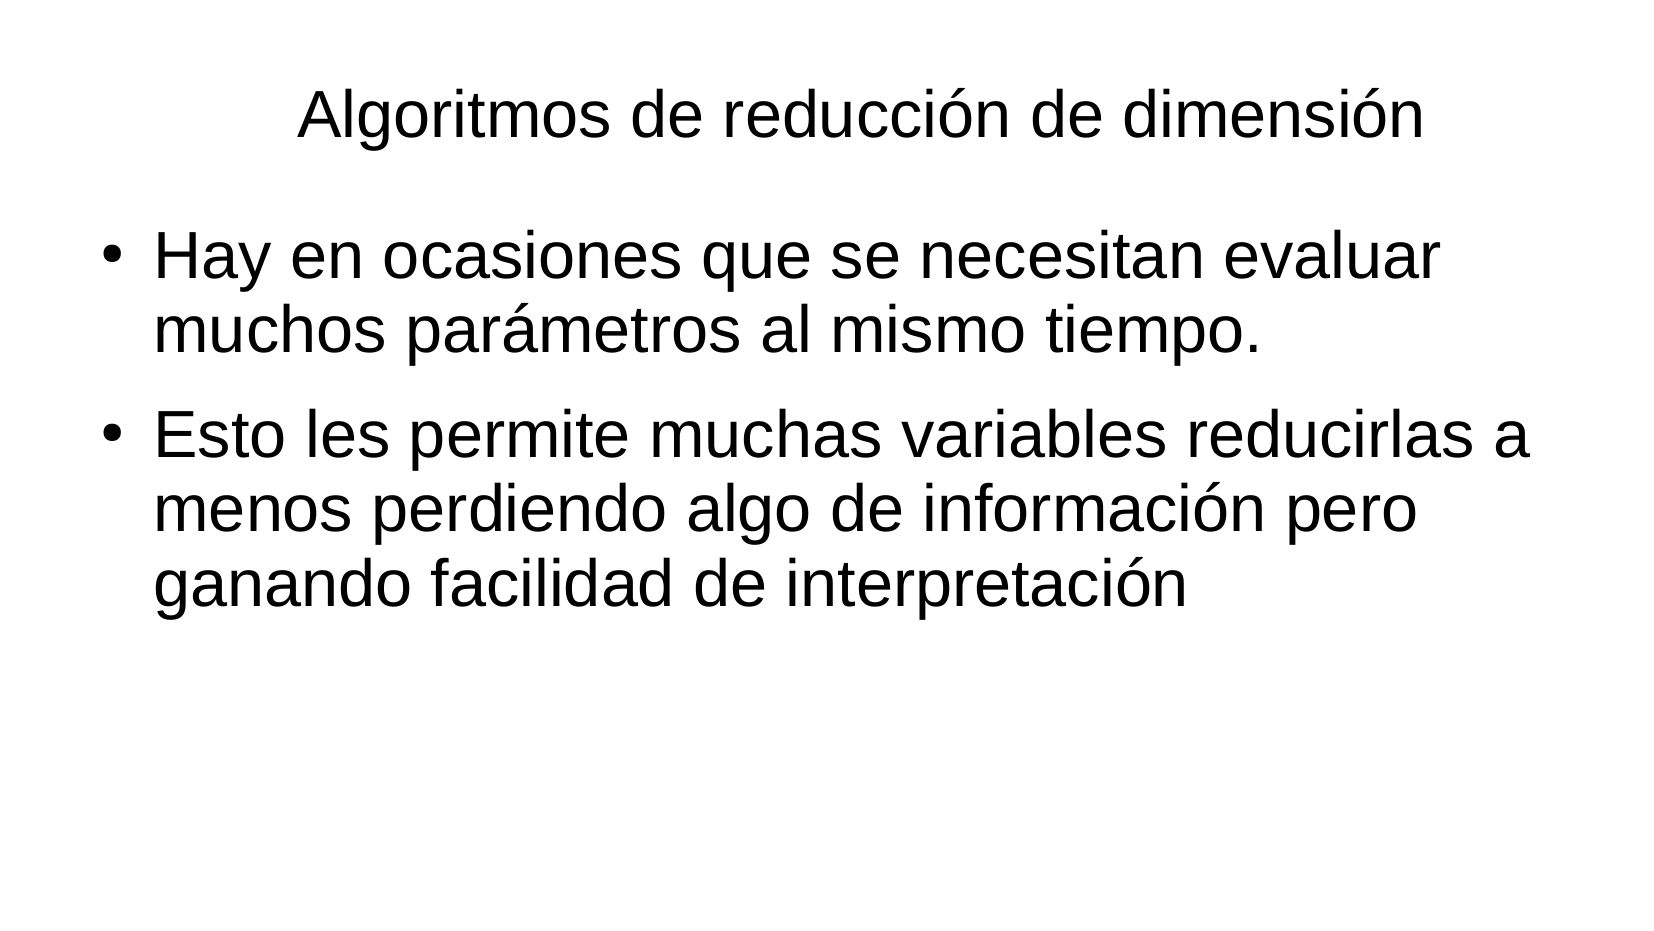

# Algoritmos de reducción de dimensión
Hay en ocasiones que se necesitan evaluar muchos parámetros al mismo tiempo.
Esto les permite muchas variables reducirlas a menos perdiendo algo de información pero ganando facilidad de interpretación